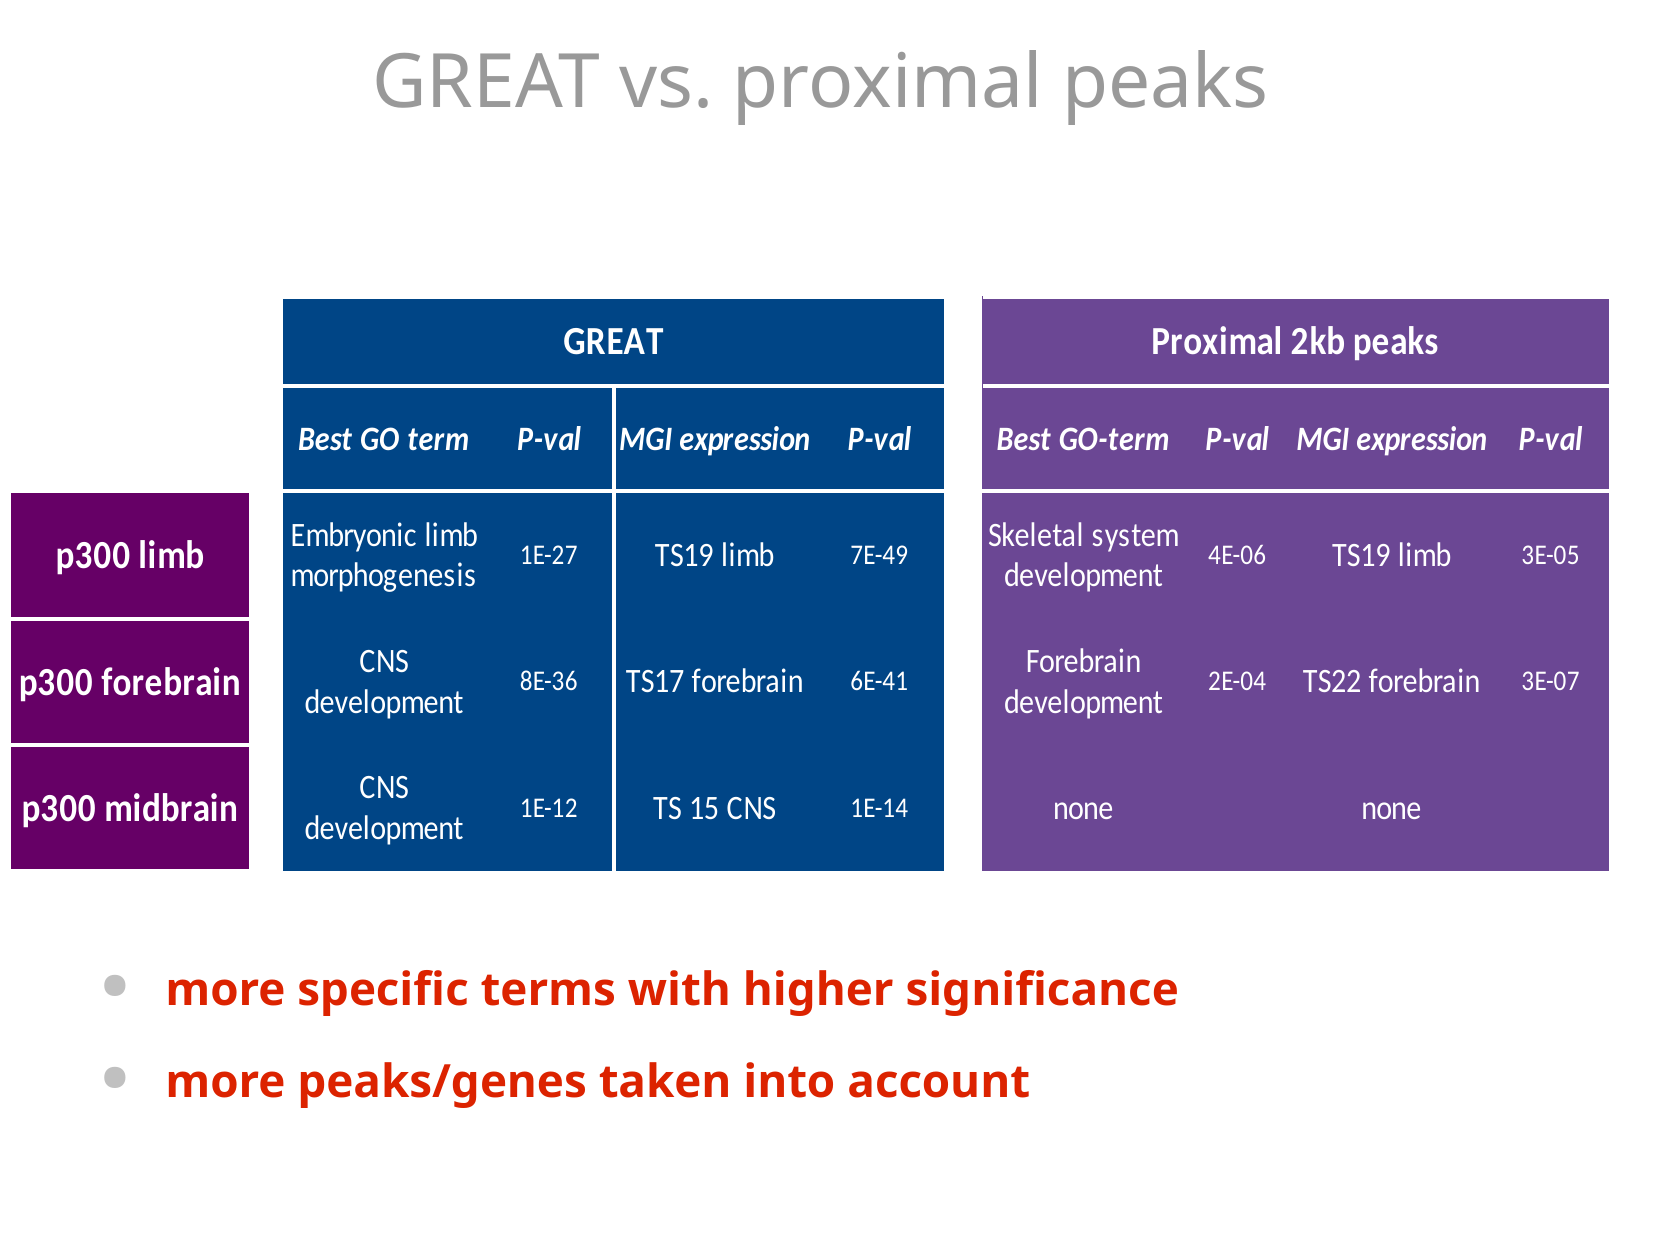

# GREAT vs. proximal peaks
more specific terms with higher significance
more peaks/genes taken into account